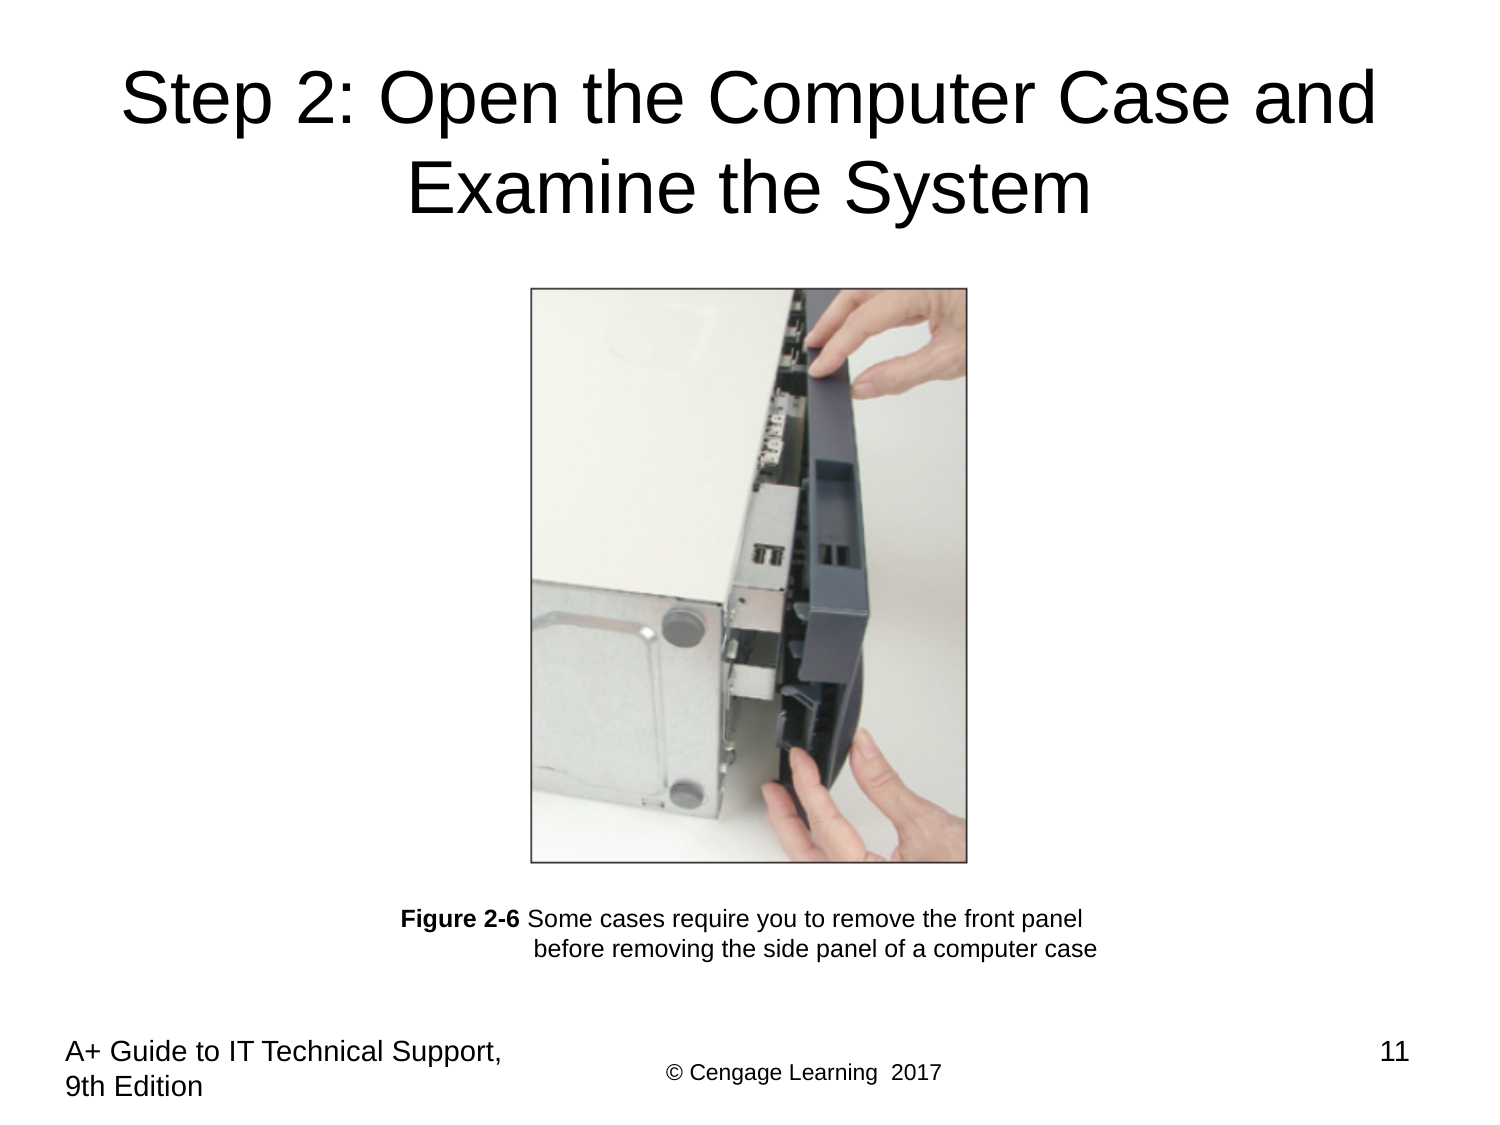

# Step 2: Open the Computer Case and Examine the System
Figure 2-6 Some cases require you to remove the front panel
 before removing the side panel of a computer case
A+ Guide to IT Technical Support, 9th Edition